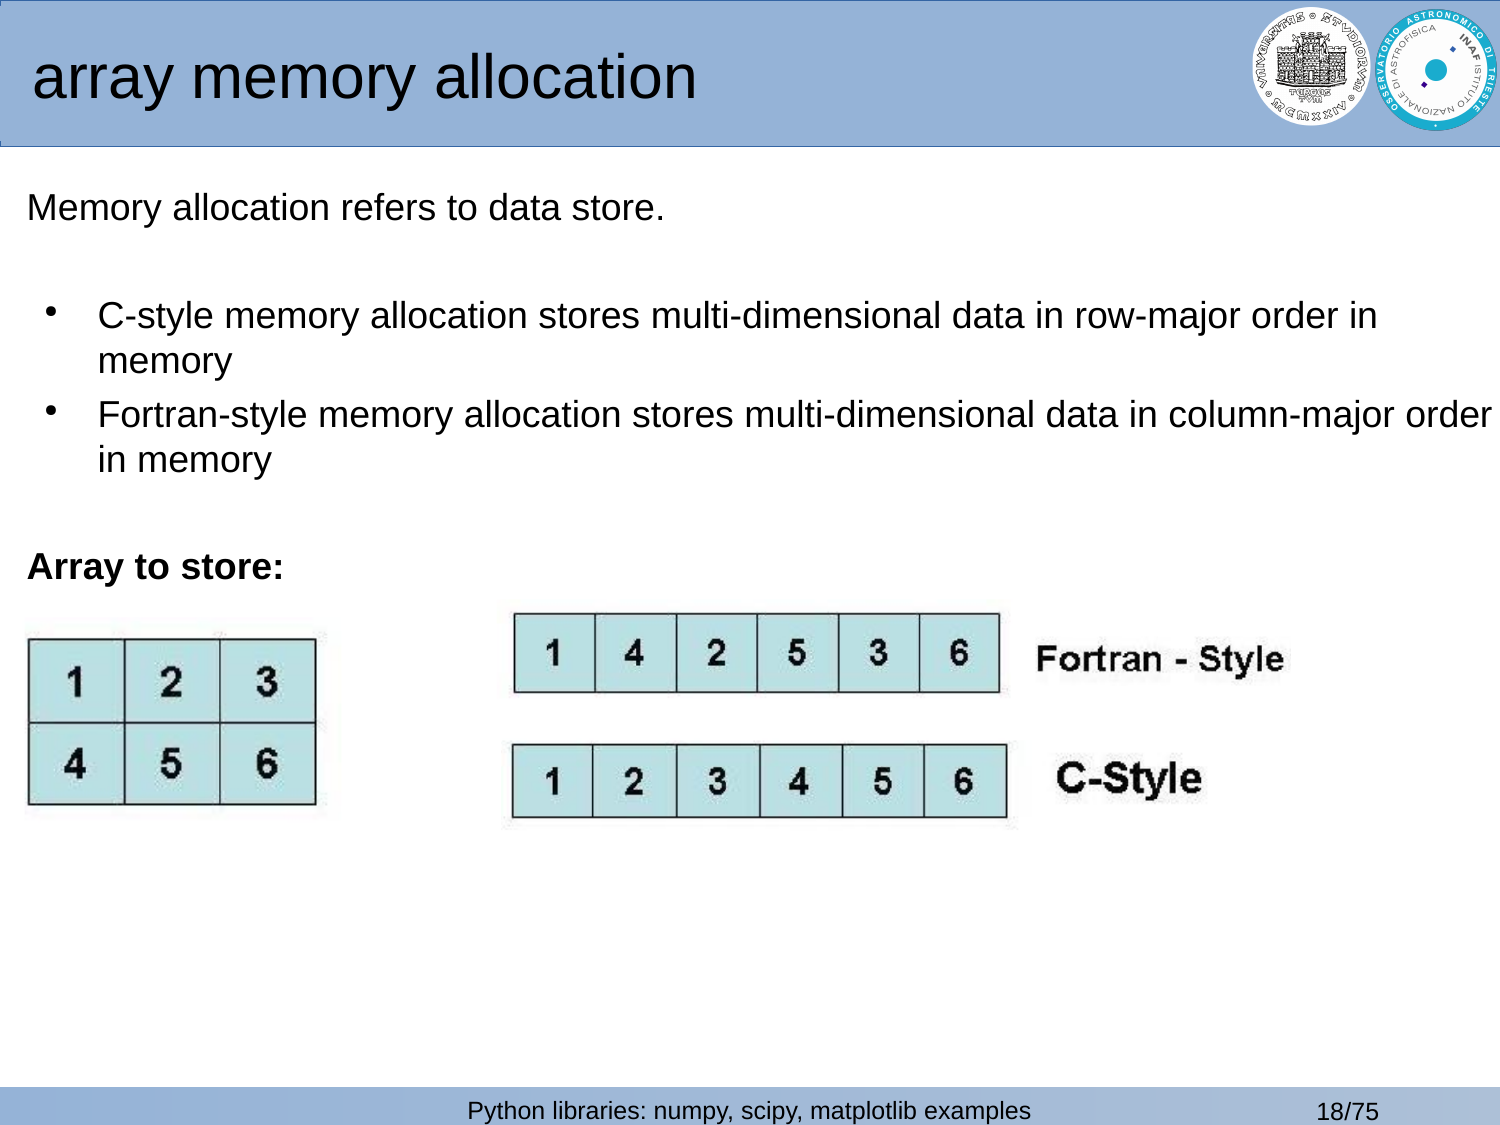

array memory allocation
# Memory allocation refers to data store.
C-style memory allocation stores multi-dimensional data in row-major order in memory
Fortran-style memory allocation stores multi-dimensional data in column-major order in memory
Array to store: